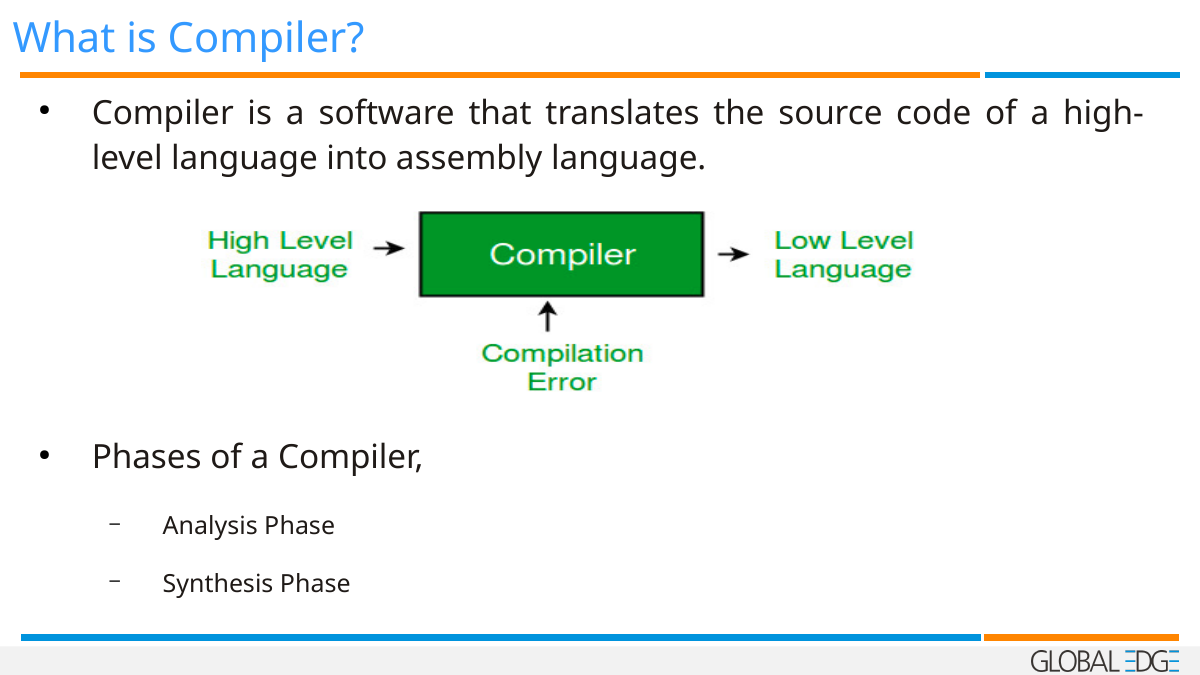

# What is Compiler?
Compiler is a software that translates the source code of a high-level language into assembly language.
Phases of a Compiler,
Analysis Phase
Synthesis Phase